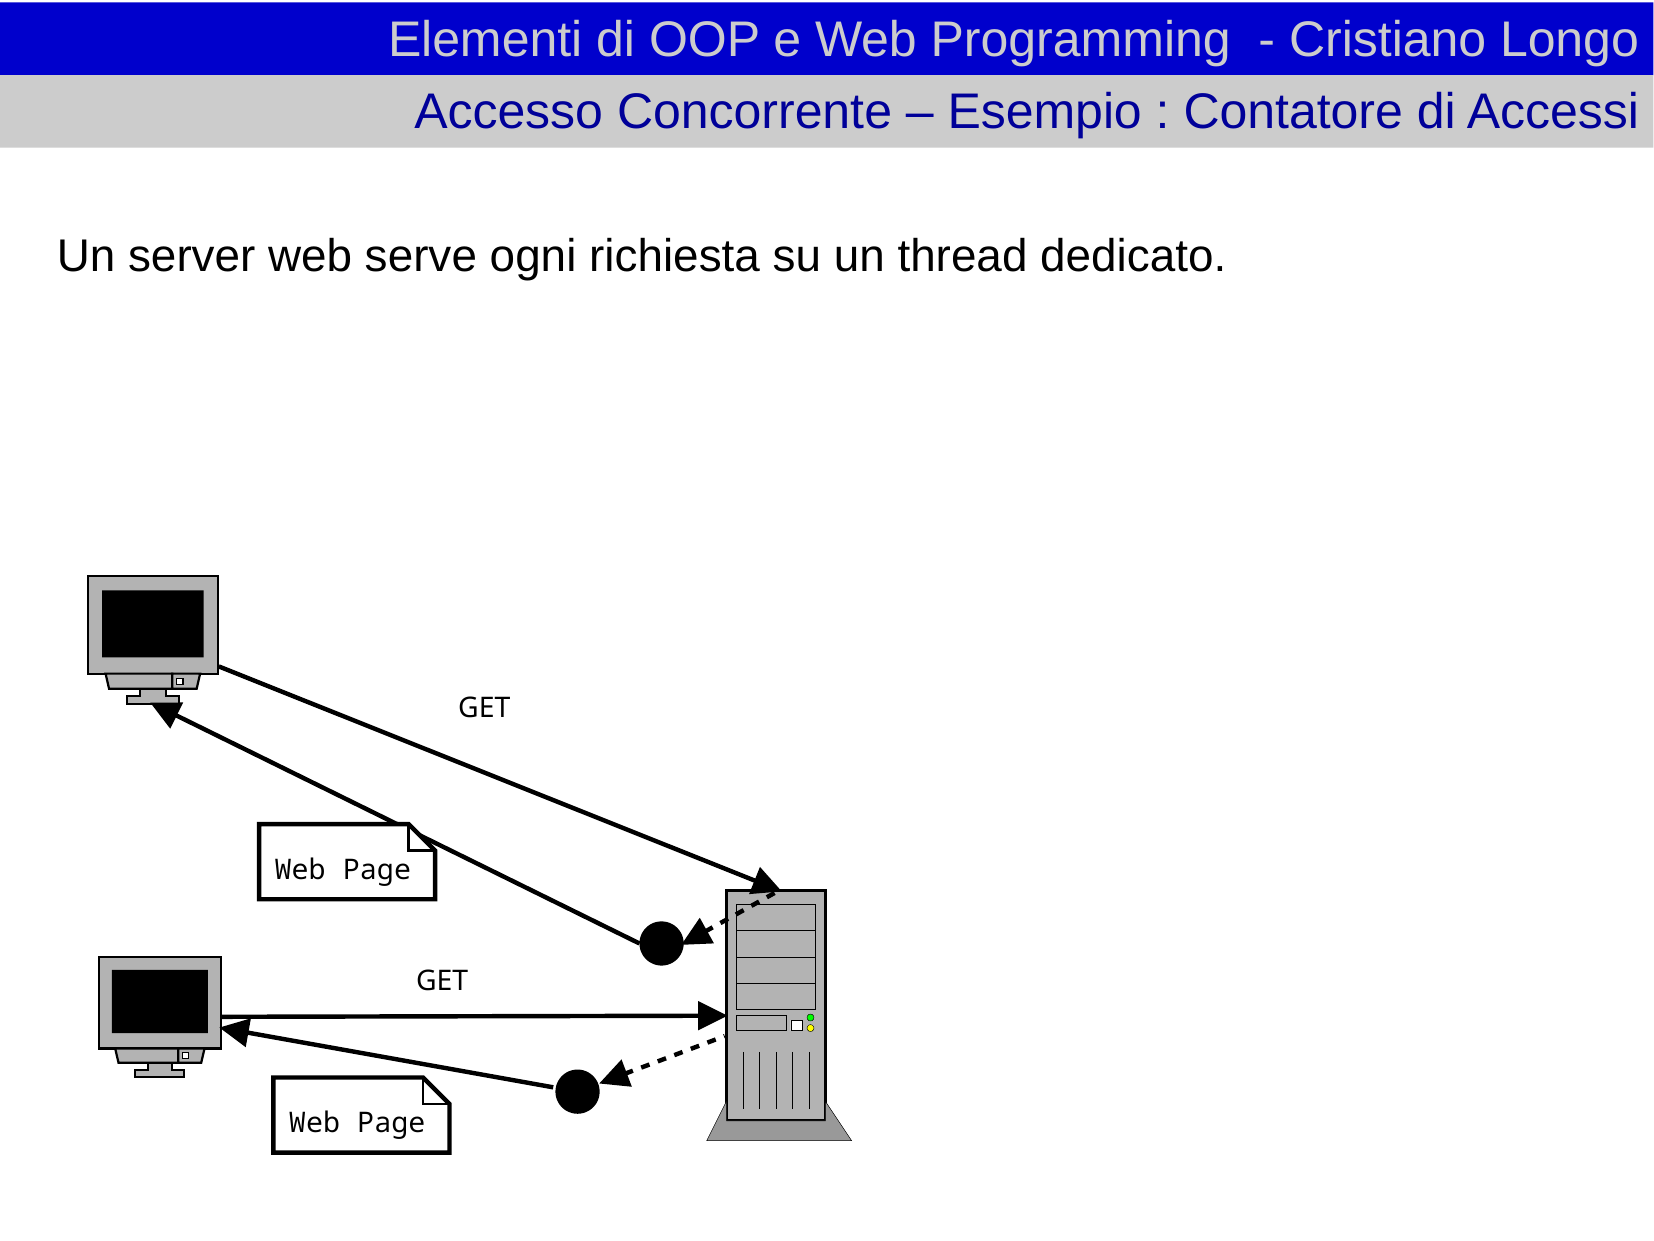

# Elementi di OOP e Web Programming - Cristiano Longo
Accesso Concorrente – Esempio : Contatore di Accessi
Un server web serve ogni richiesta su un thread dedicato.